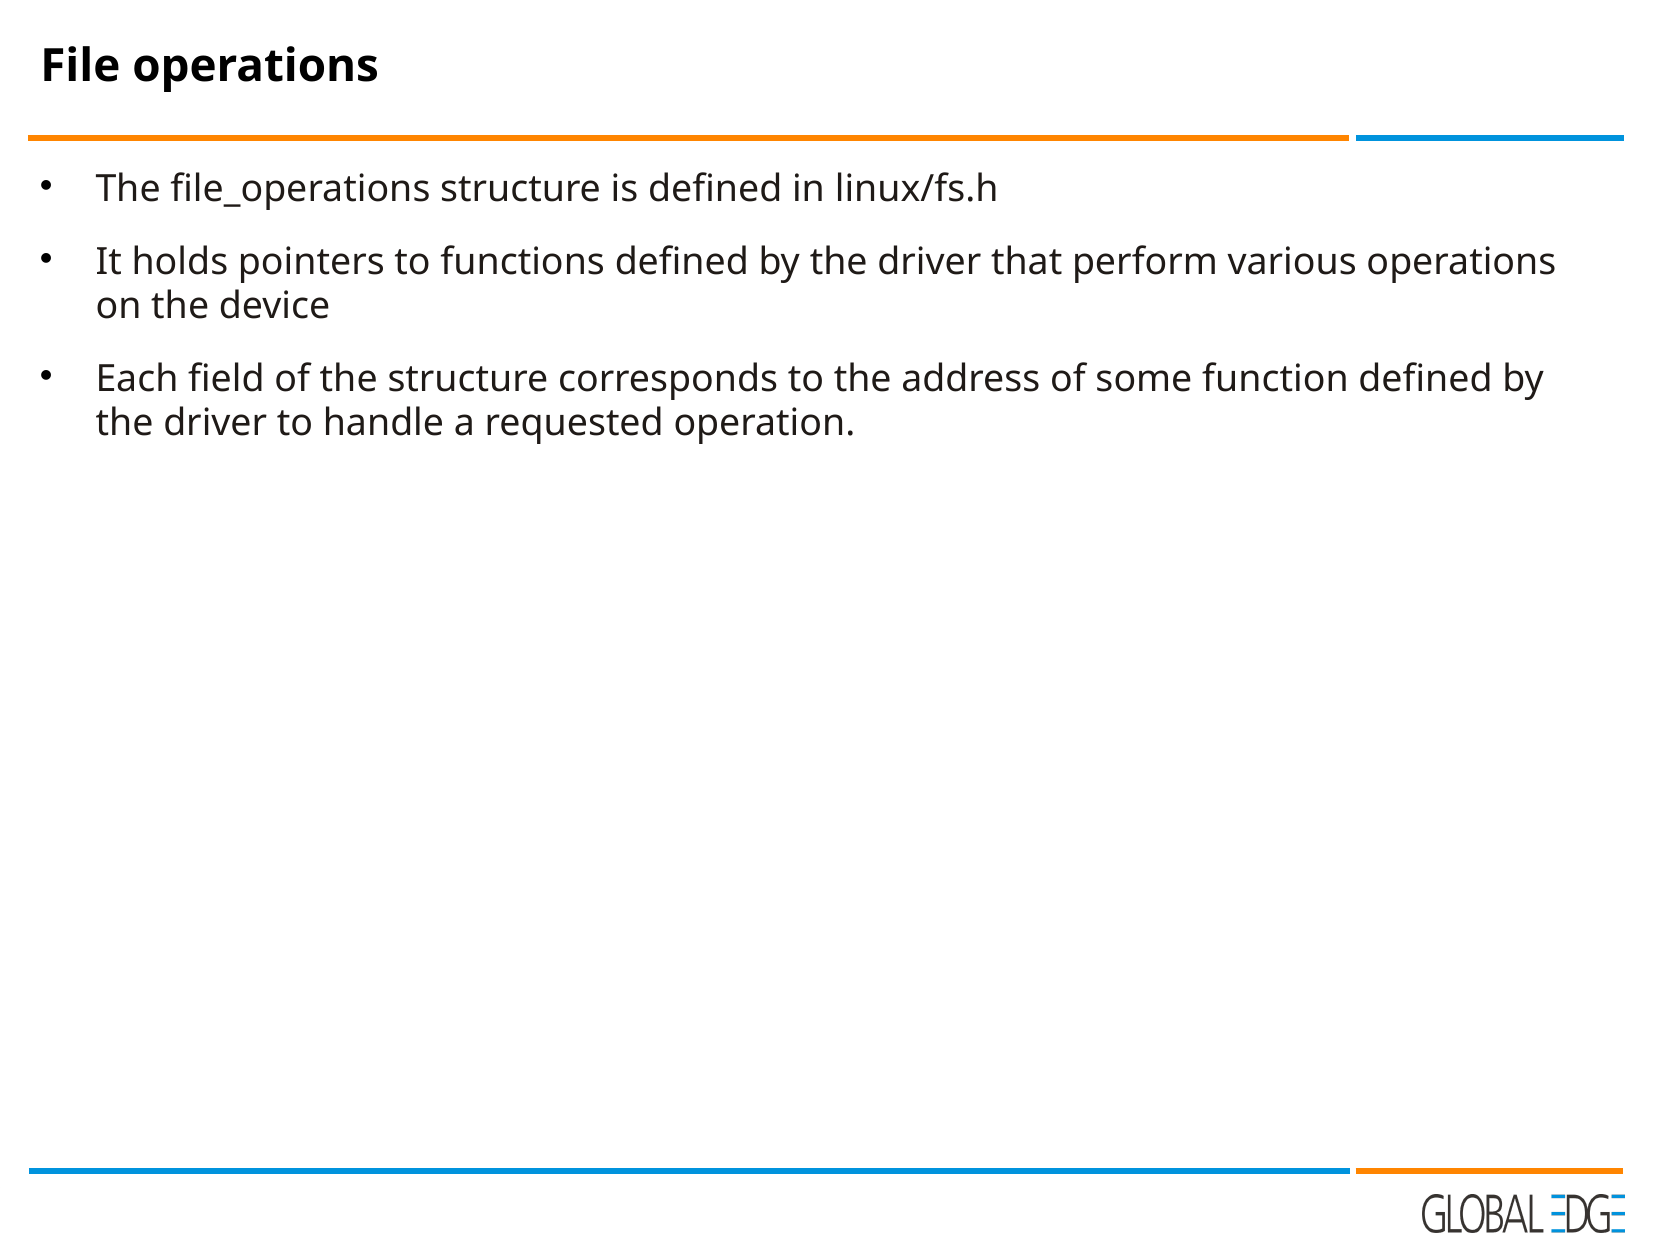

# File operations
The file_operations structure is defined in linux/fs.h
It holds pointers to functions defined by the driver that perform various operations on the device
Each field of the structure corresponds to the address of some function defined by the driver to handle a requested operation.